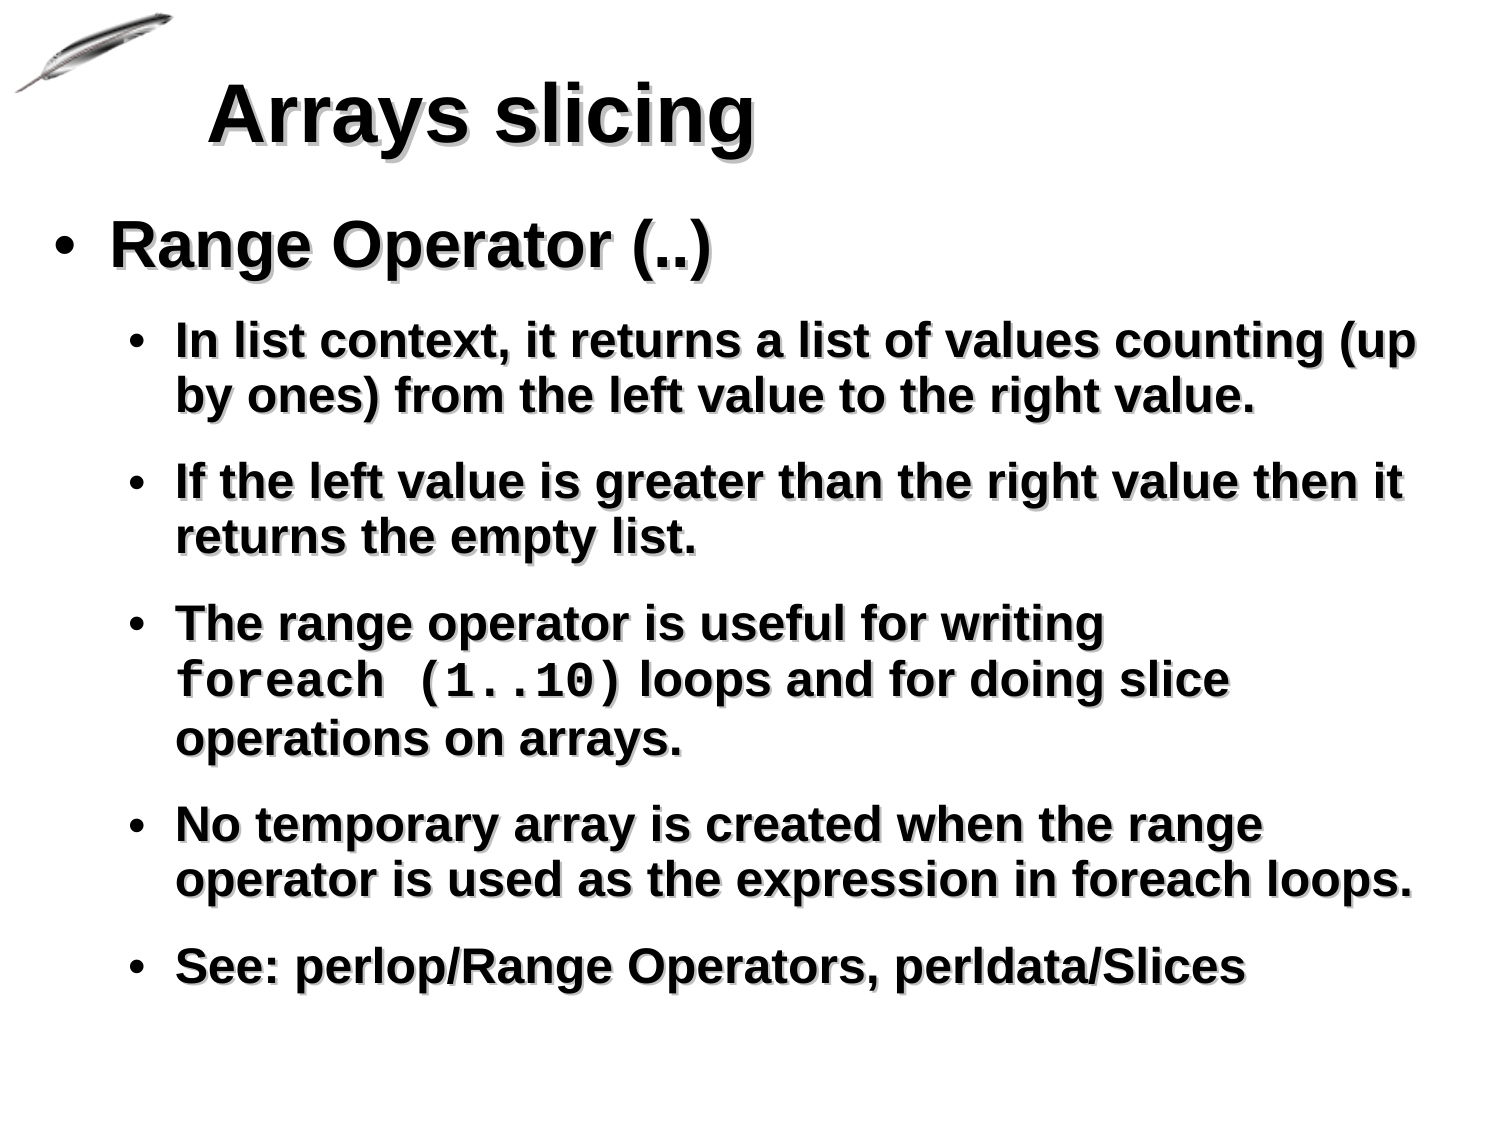

# Arrays slicing
Range Operator (..)
In list context, it returns a list of values counting (up by ones) from the left value to the right value.
If the left value is greater than the right value then it returns the empty list.
The range operator is useful for writing
foreach (1..10) loops and for doing slice operations on arrays.
No temporary array is created when the range operator is used as the expression in foreach loops.
See: perlop/Range Operators, perldata/Slices